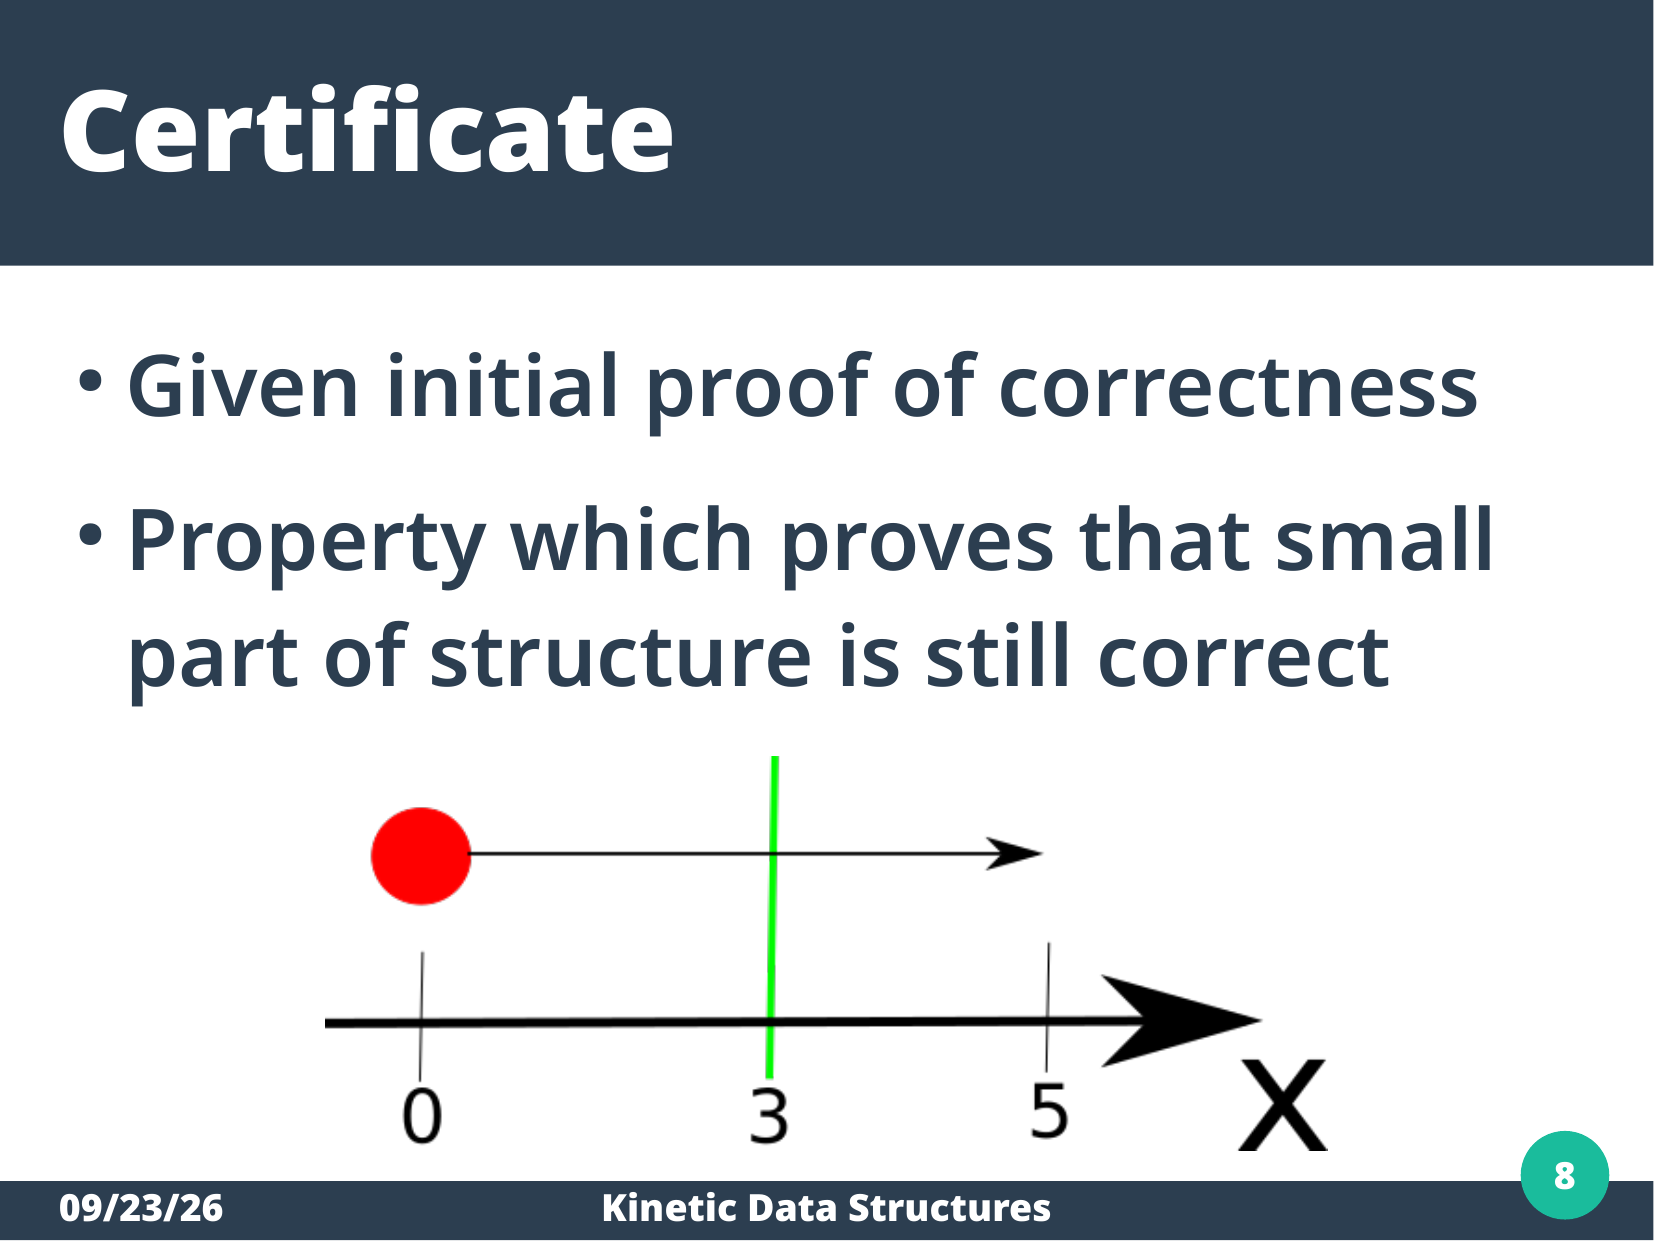

# Certificate
Given initial proof of correctness
Property which proves that small part of structure is still correct
8
Kinetic Data Structures